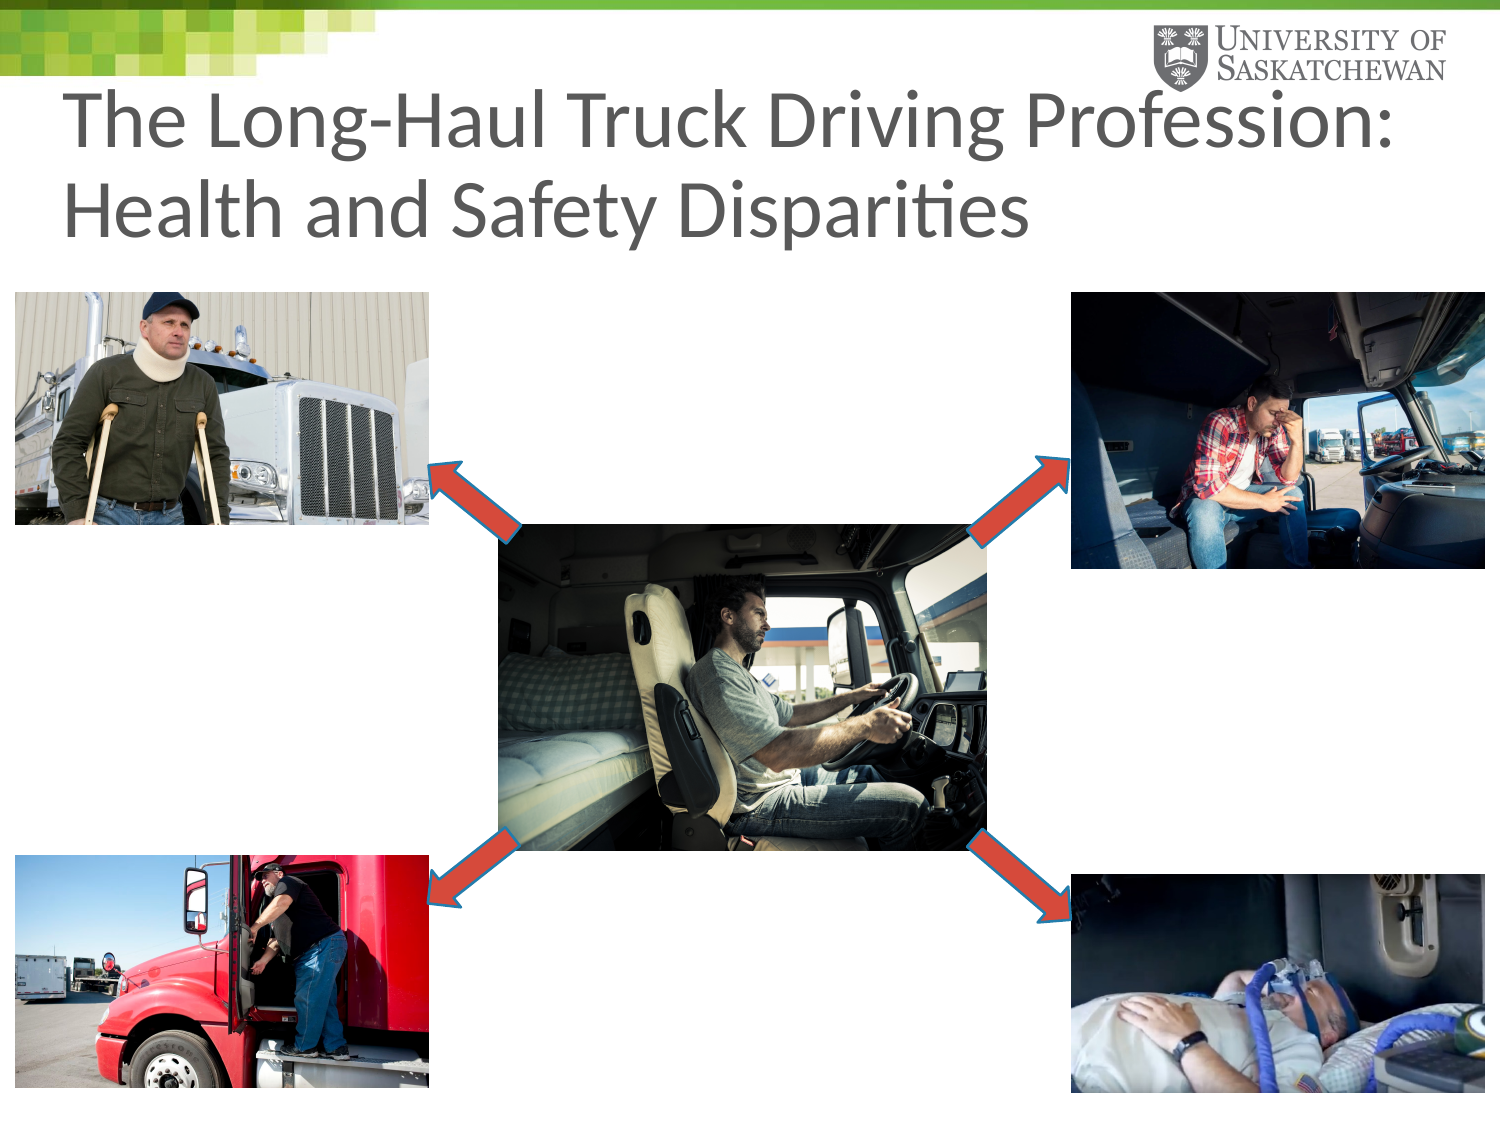

# The Long-Haul Truck Driving Profession: Health and Safety Disparities